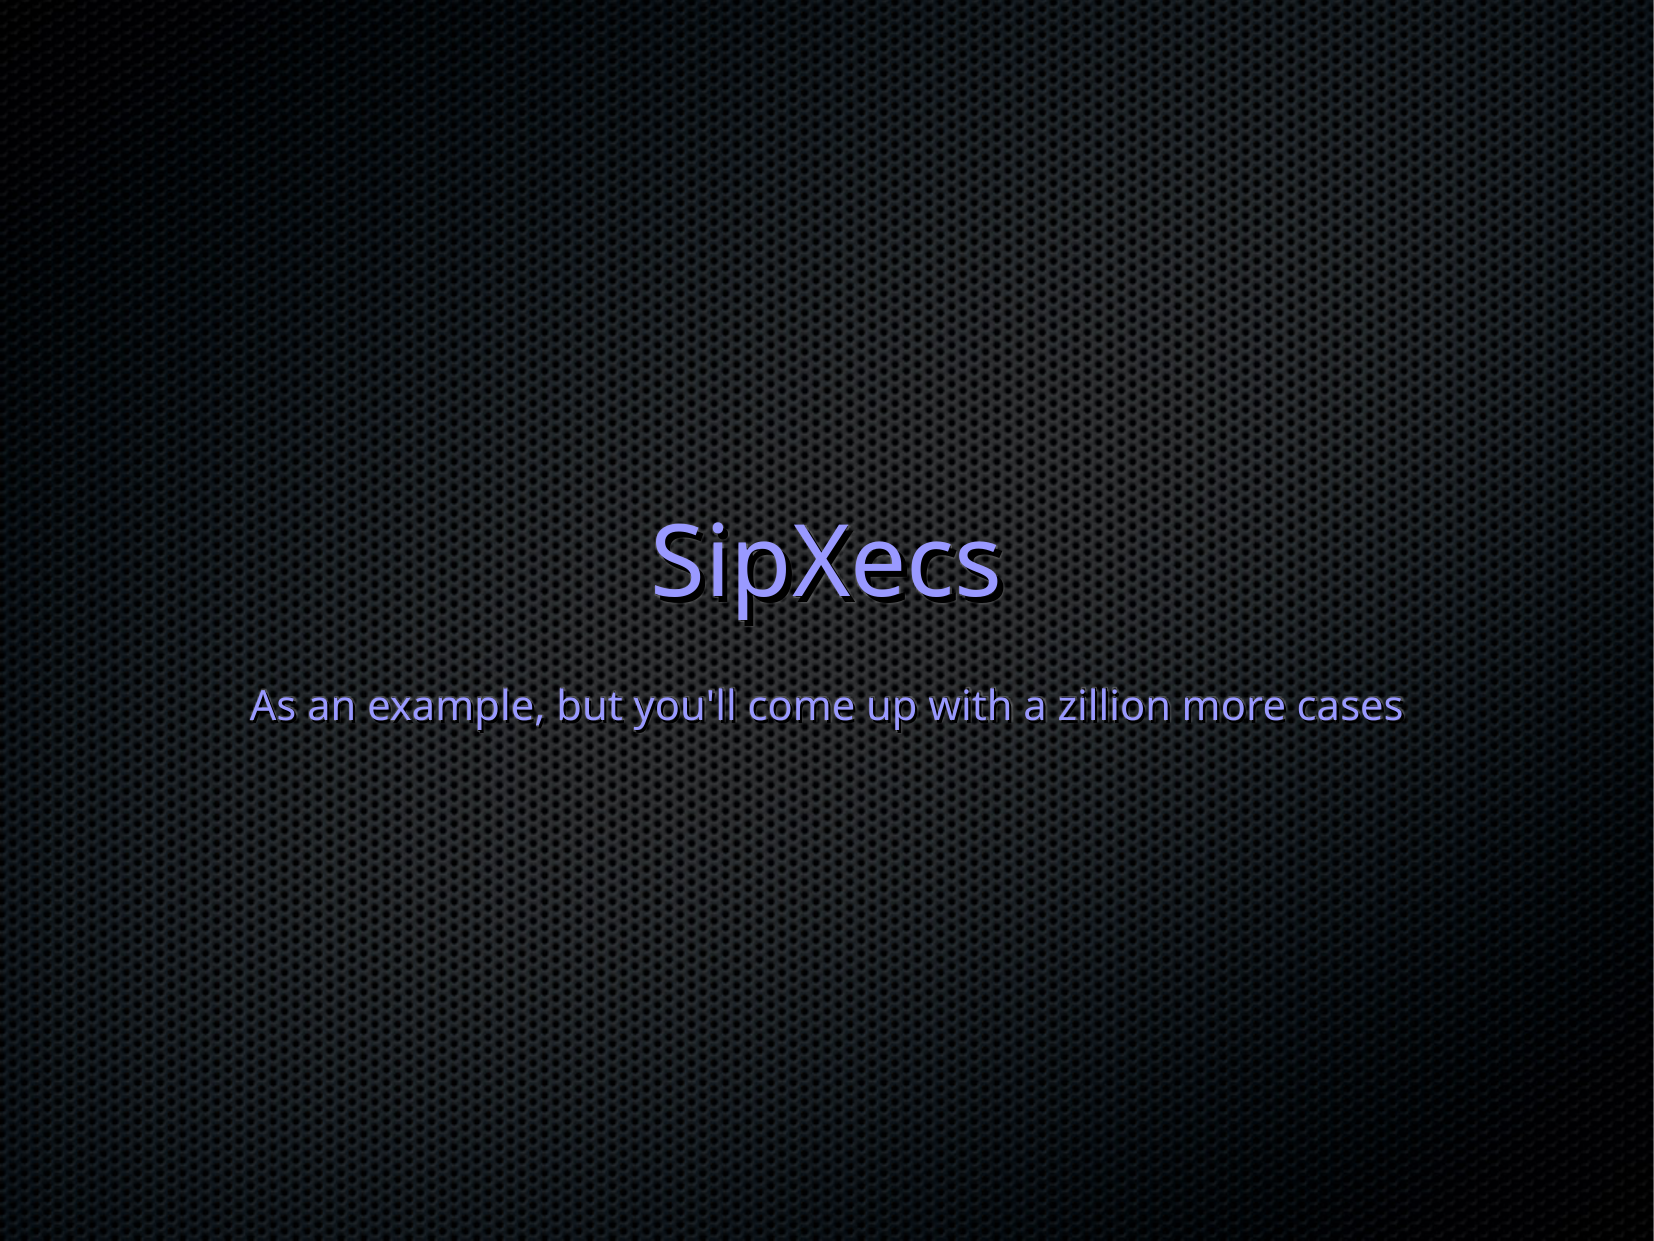

# SipXecs
As an example, but you'll come up with a zillion more cases